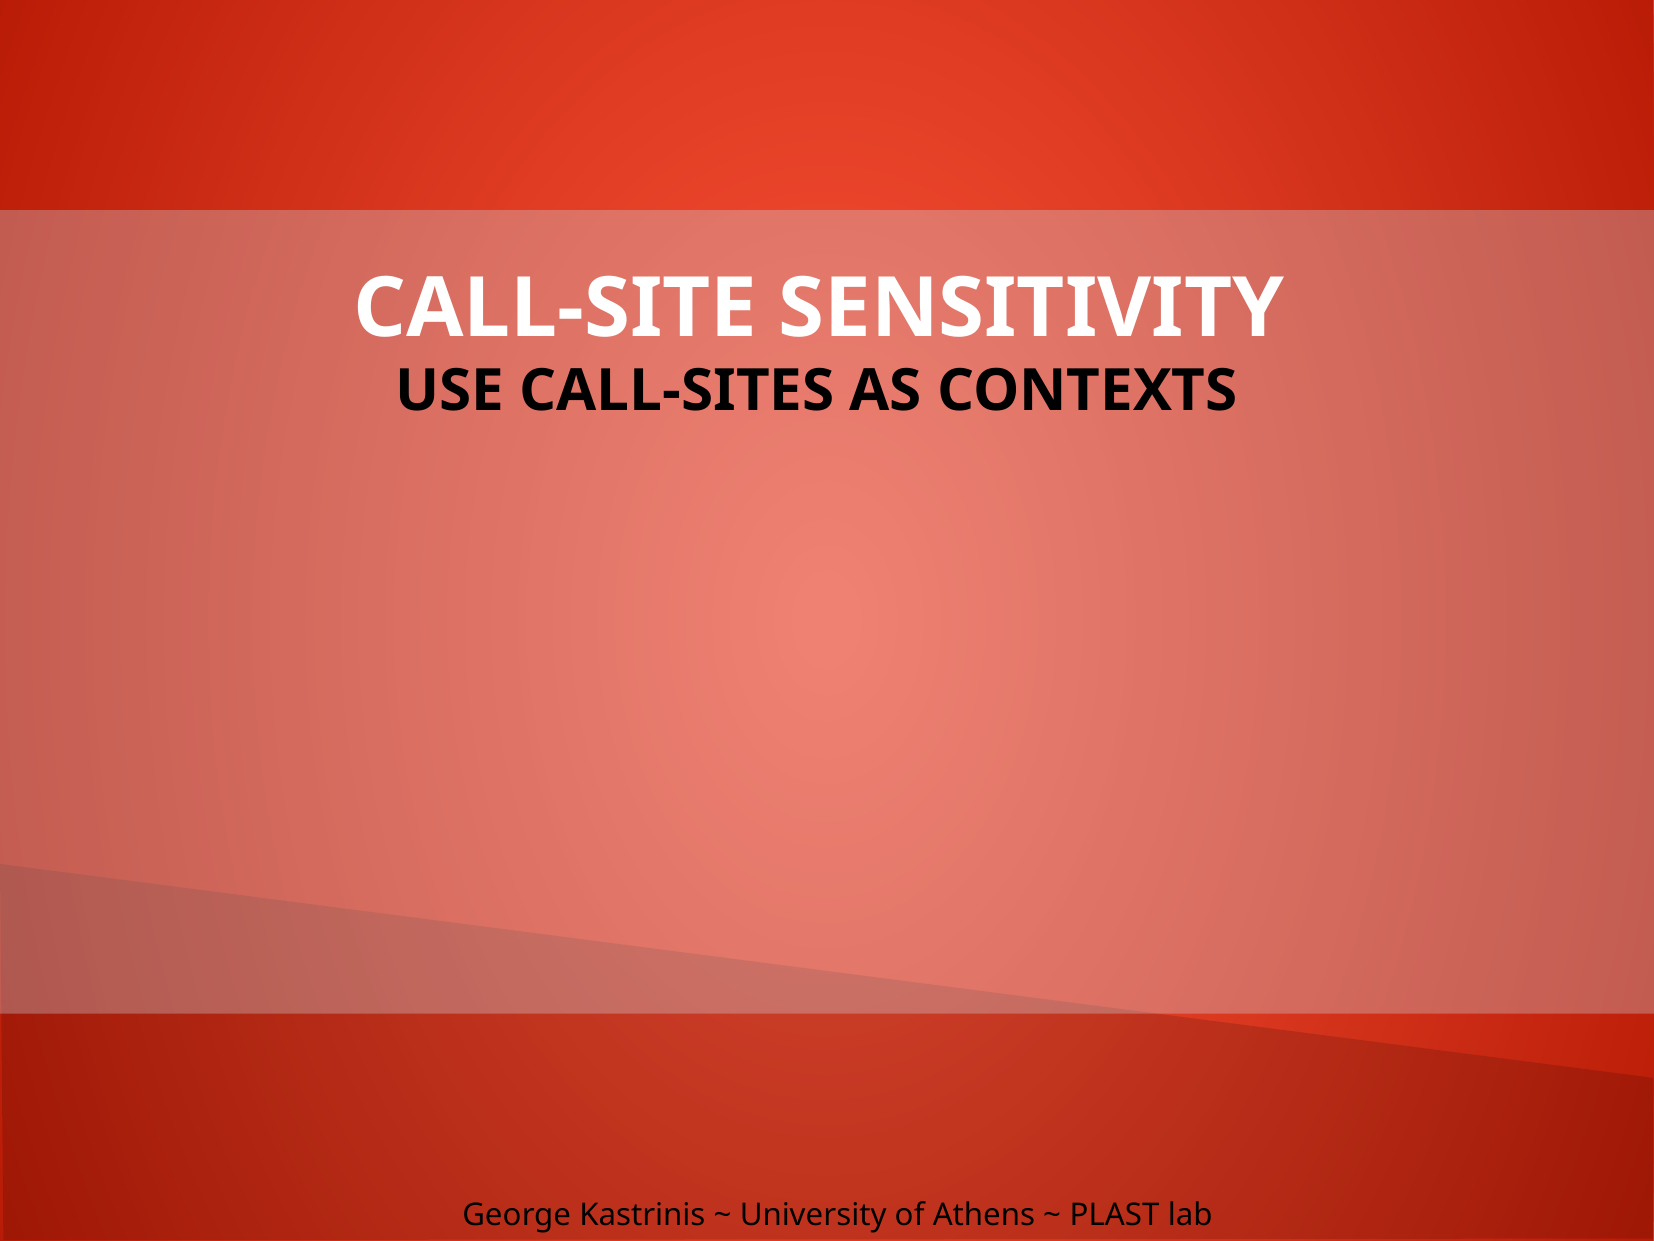

CALL-SITE SENSITIVITY
USE CALL-SITES AS CONTEXTS
George Kastrinis ~ University of Athens ~ PLAST lab